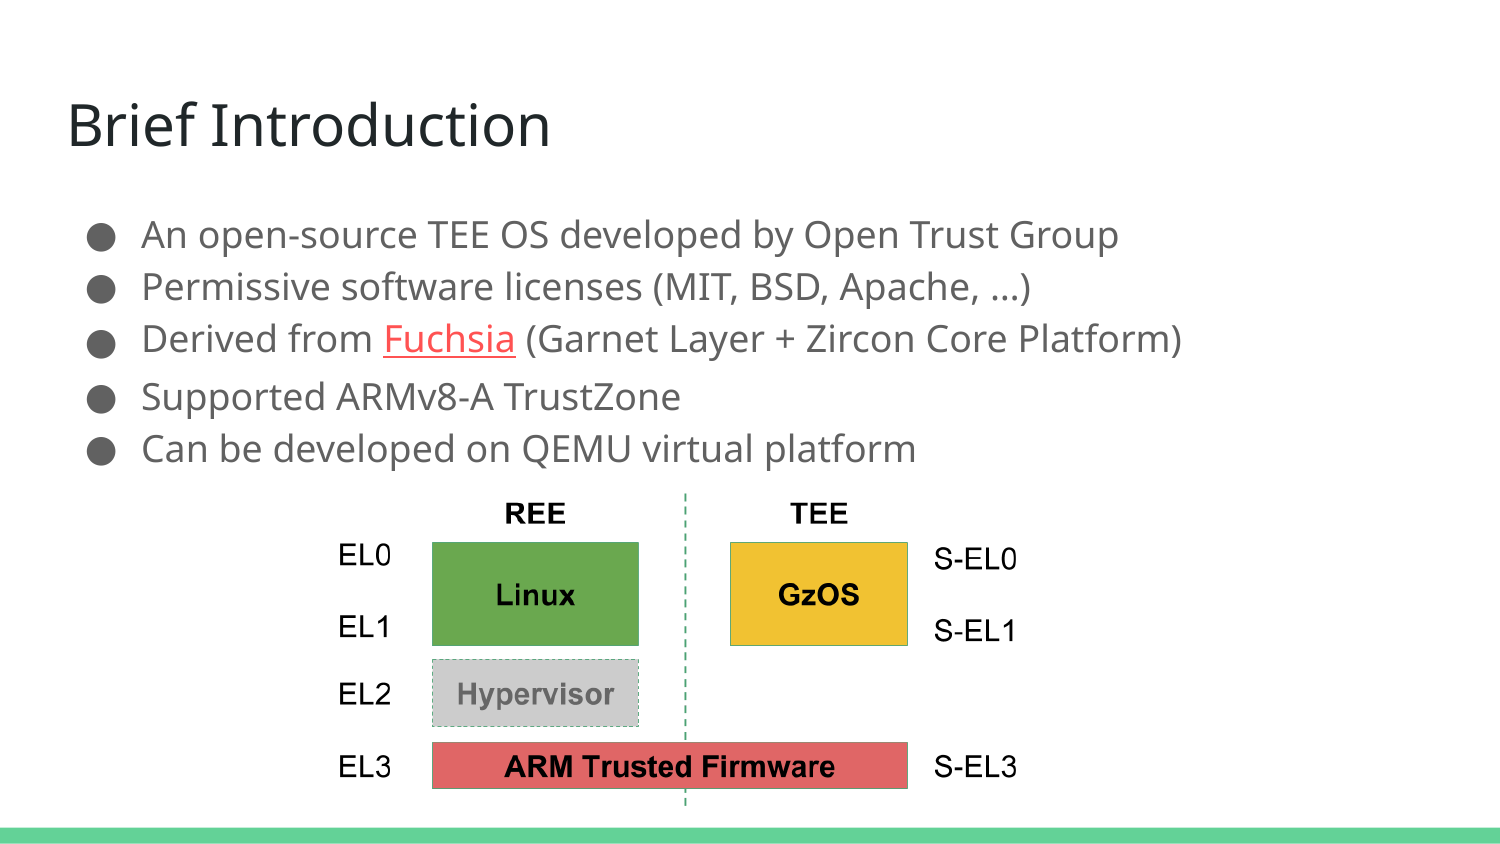

# Brief Introduction
An open-source TEE OS developed by Open Trust Group
Permissive software licenses (MIT, BSD, Apache, …)
Derived from Fuchsia (Garnet Layer + Zircon Core Platform)
Supported ARMv8-A TrustZone
Can be developed on QEMU virtual platform